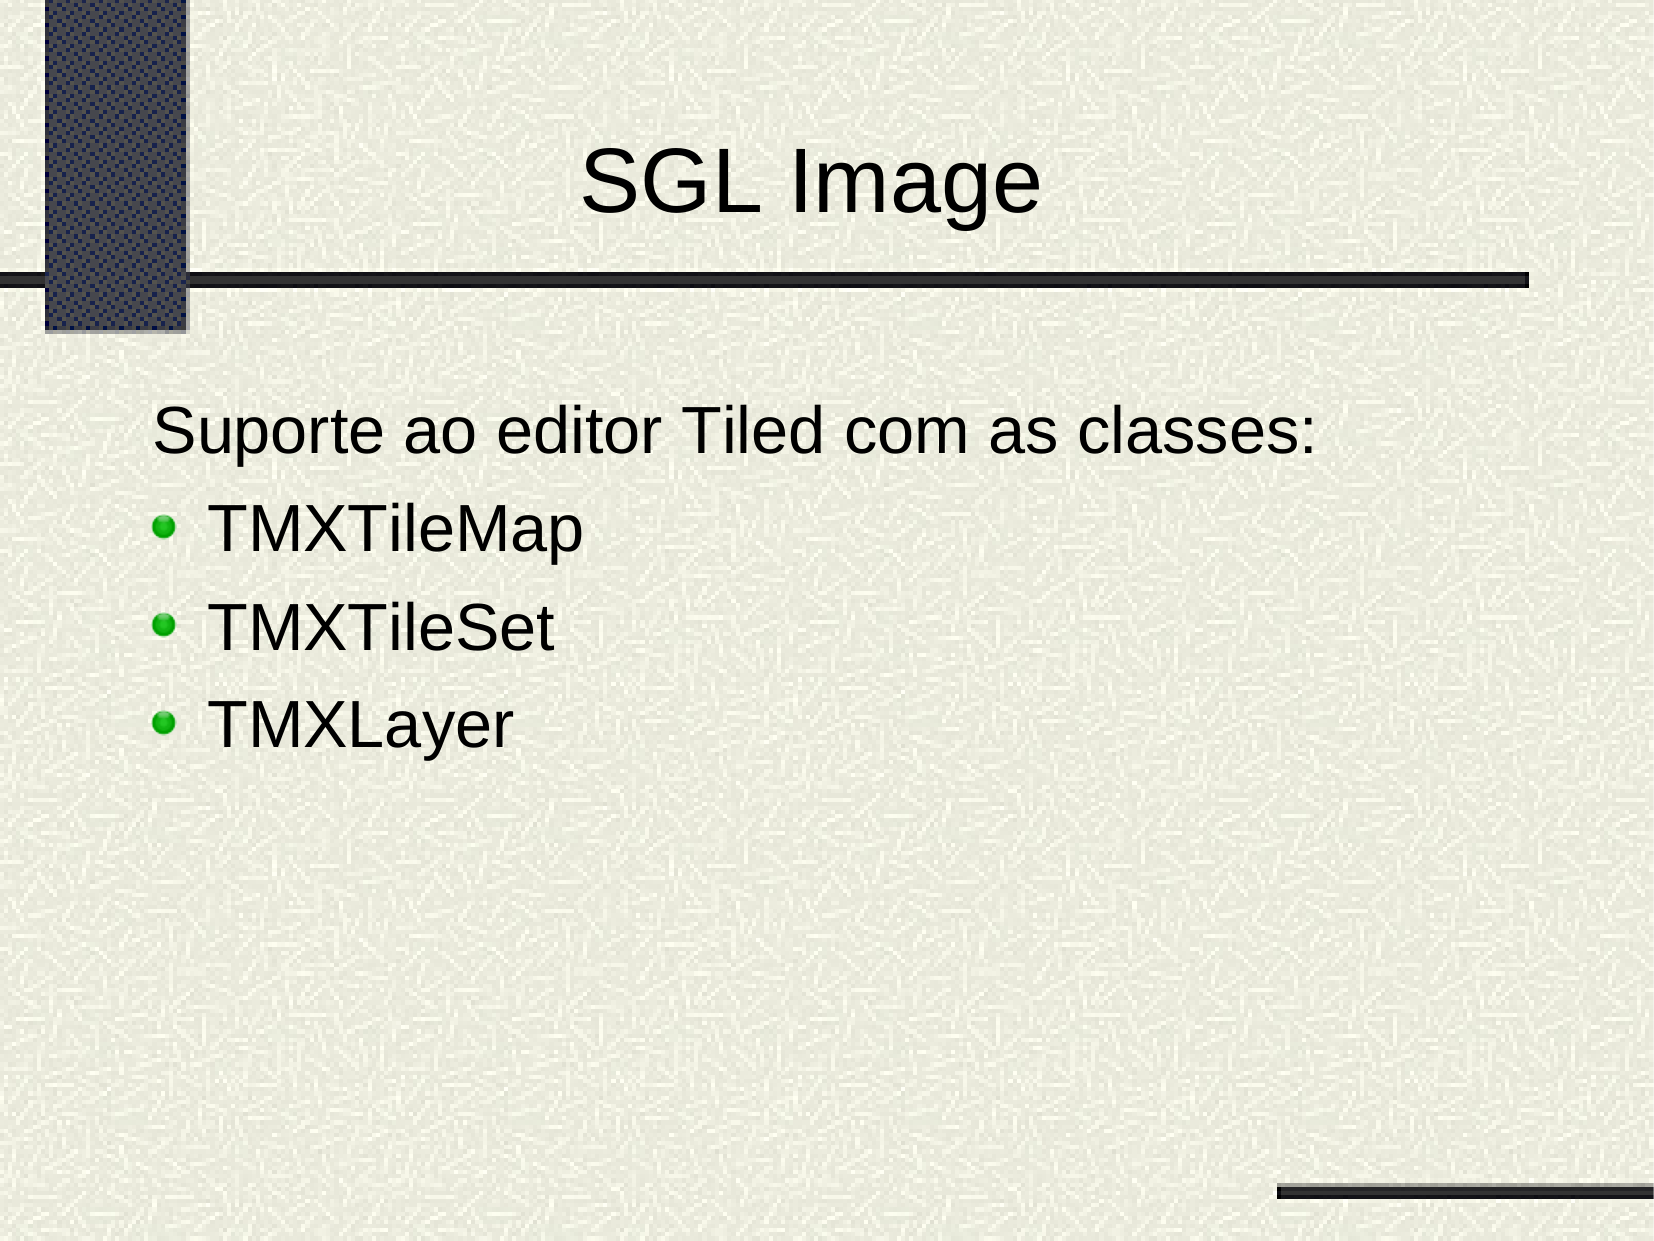

SGL Image
Suporte ao editor Tiled com as classes:
TMXTileMap
TMXTileSet
TMXLayer